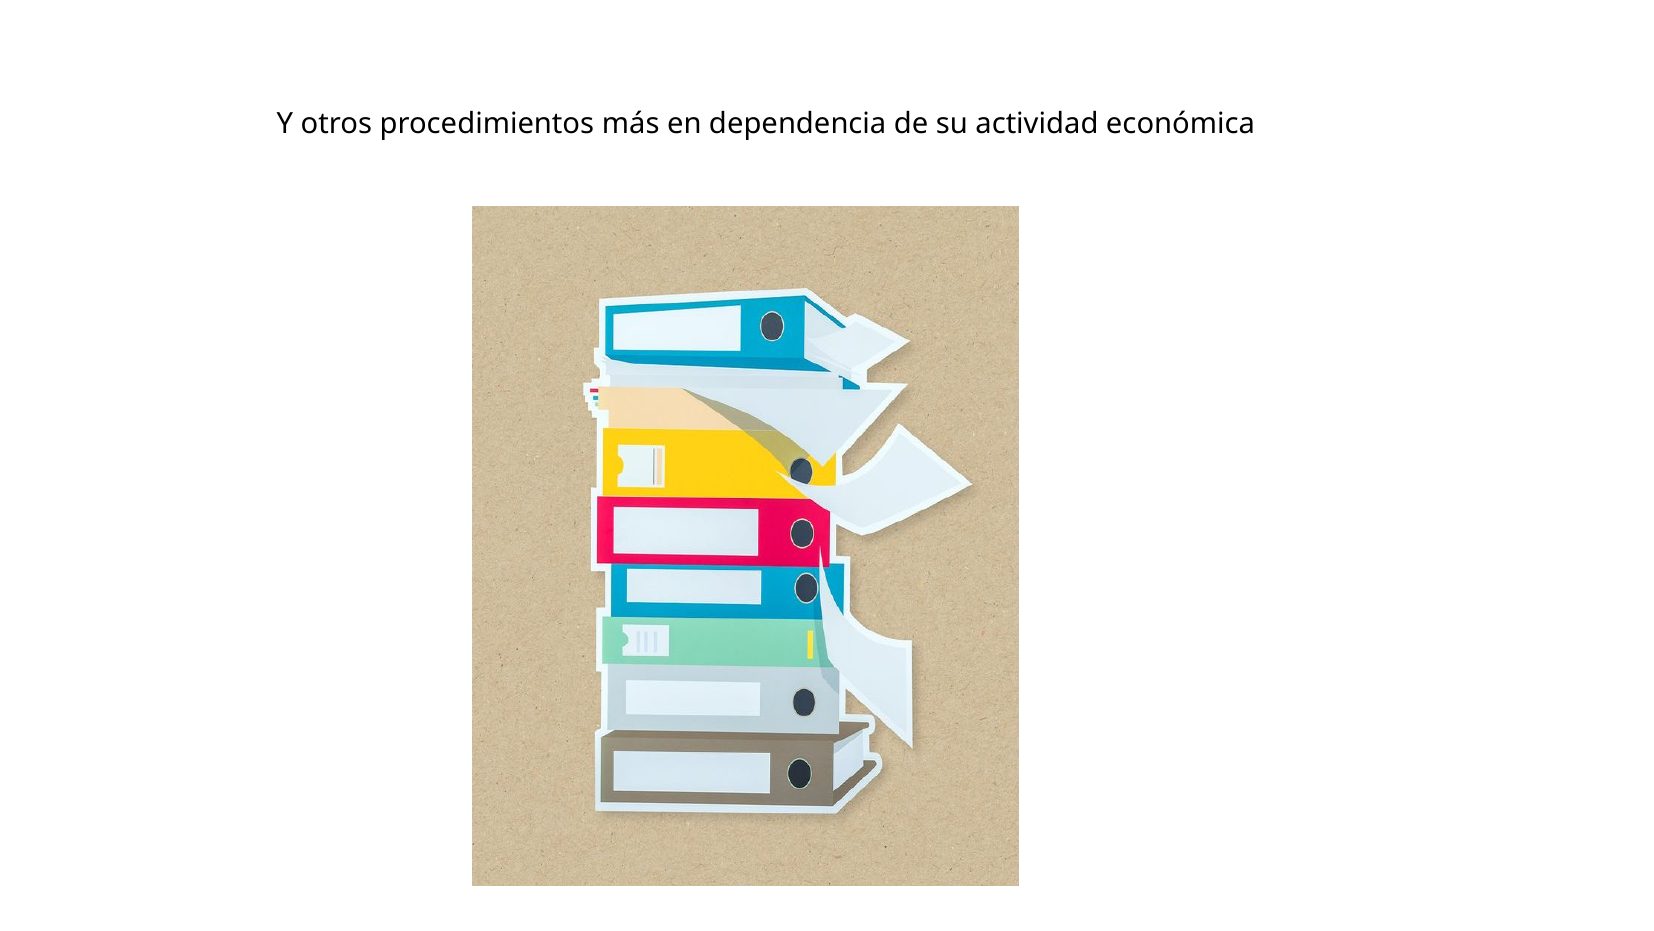

# Y otros procedimientos más en dependencia de su actividad económica